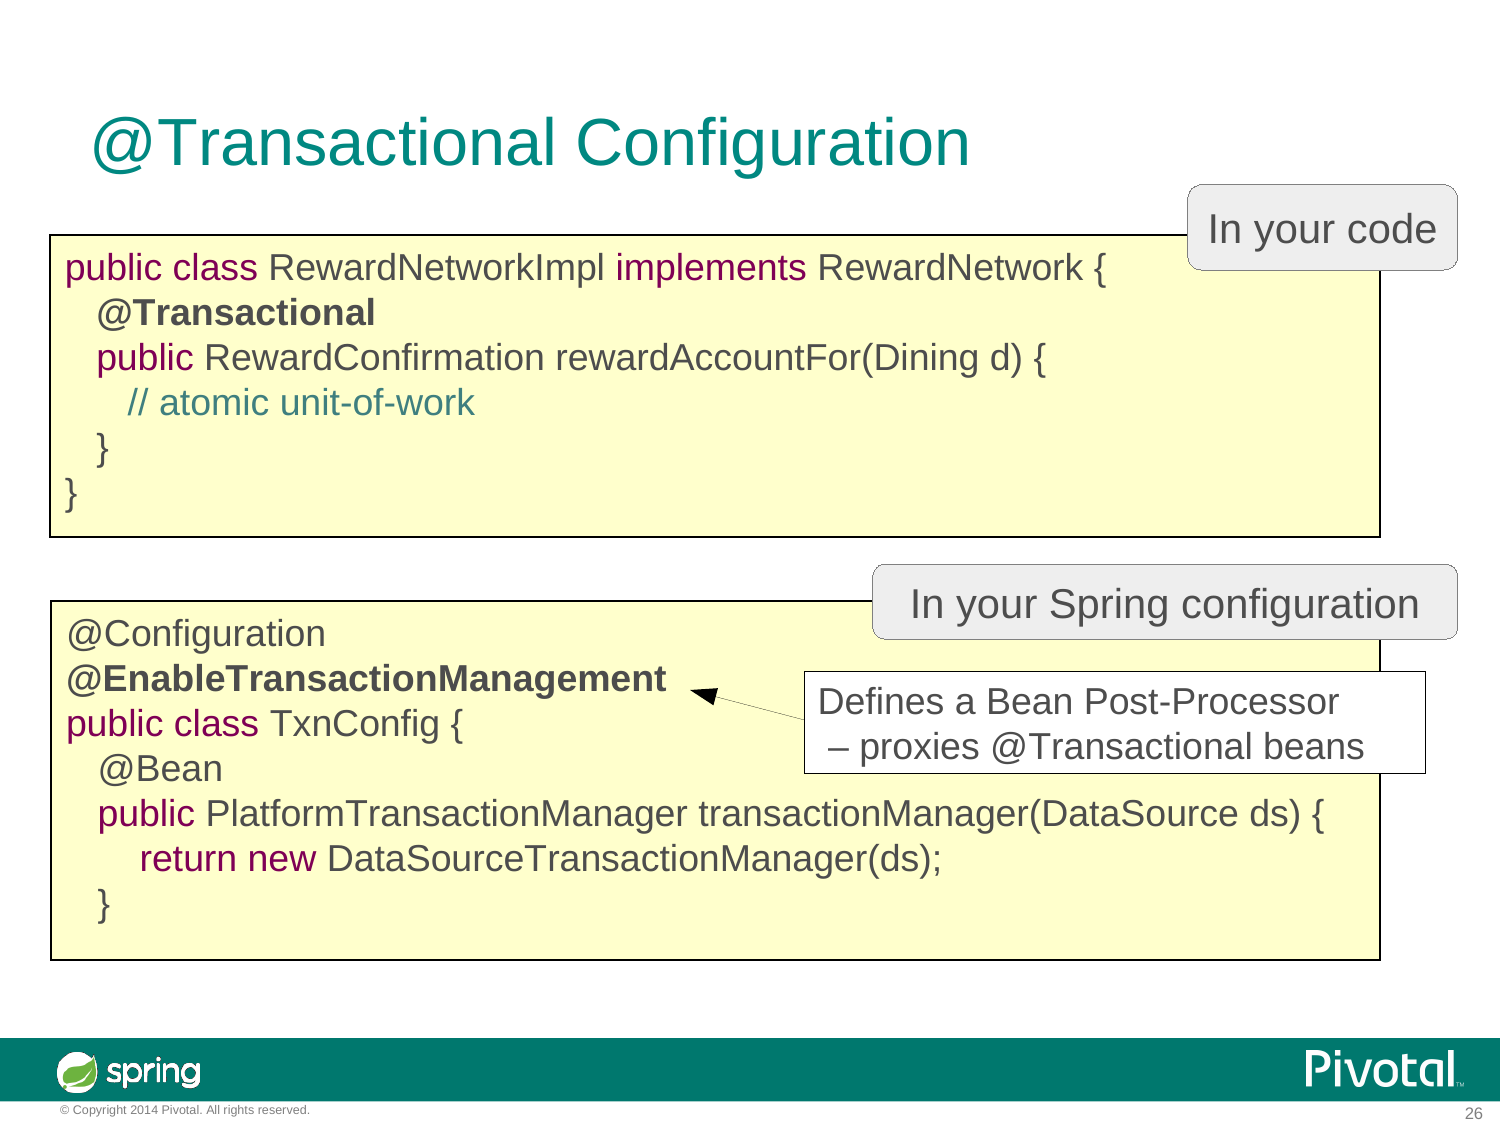

# @Transactional Configuration
In your code
public class RewardNetworkImpl implements RewardNetwork {
 @Transactional
 public RewardConfirmation rewardAccountFor(Dining d) {
 // atomic unit-of-work
 }
}
In your Spring configuration
@Configuration
@EnableTransactionManagement
public class TxnConfig {
 @Bean
 public PlatformTransactionManager transactionManager(DataSource ds) {
 return new DataSourceTransactionManager(ds);
 }
Defines a Bean Post-Processor
 – proxies @Transactional beans